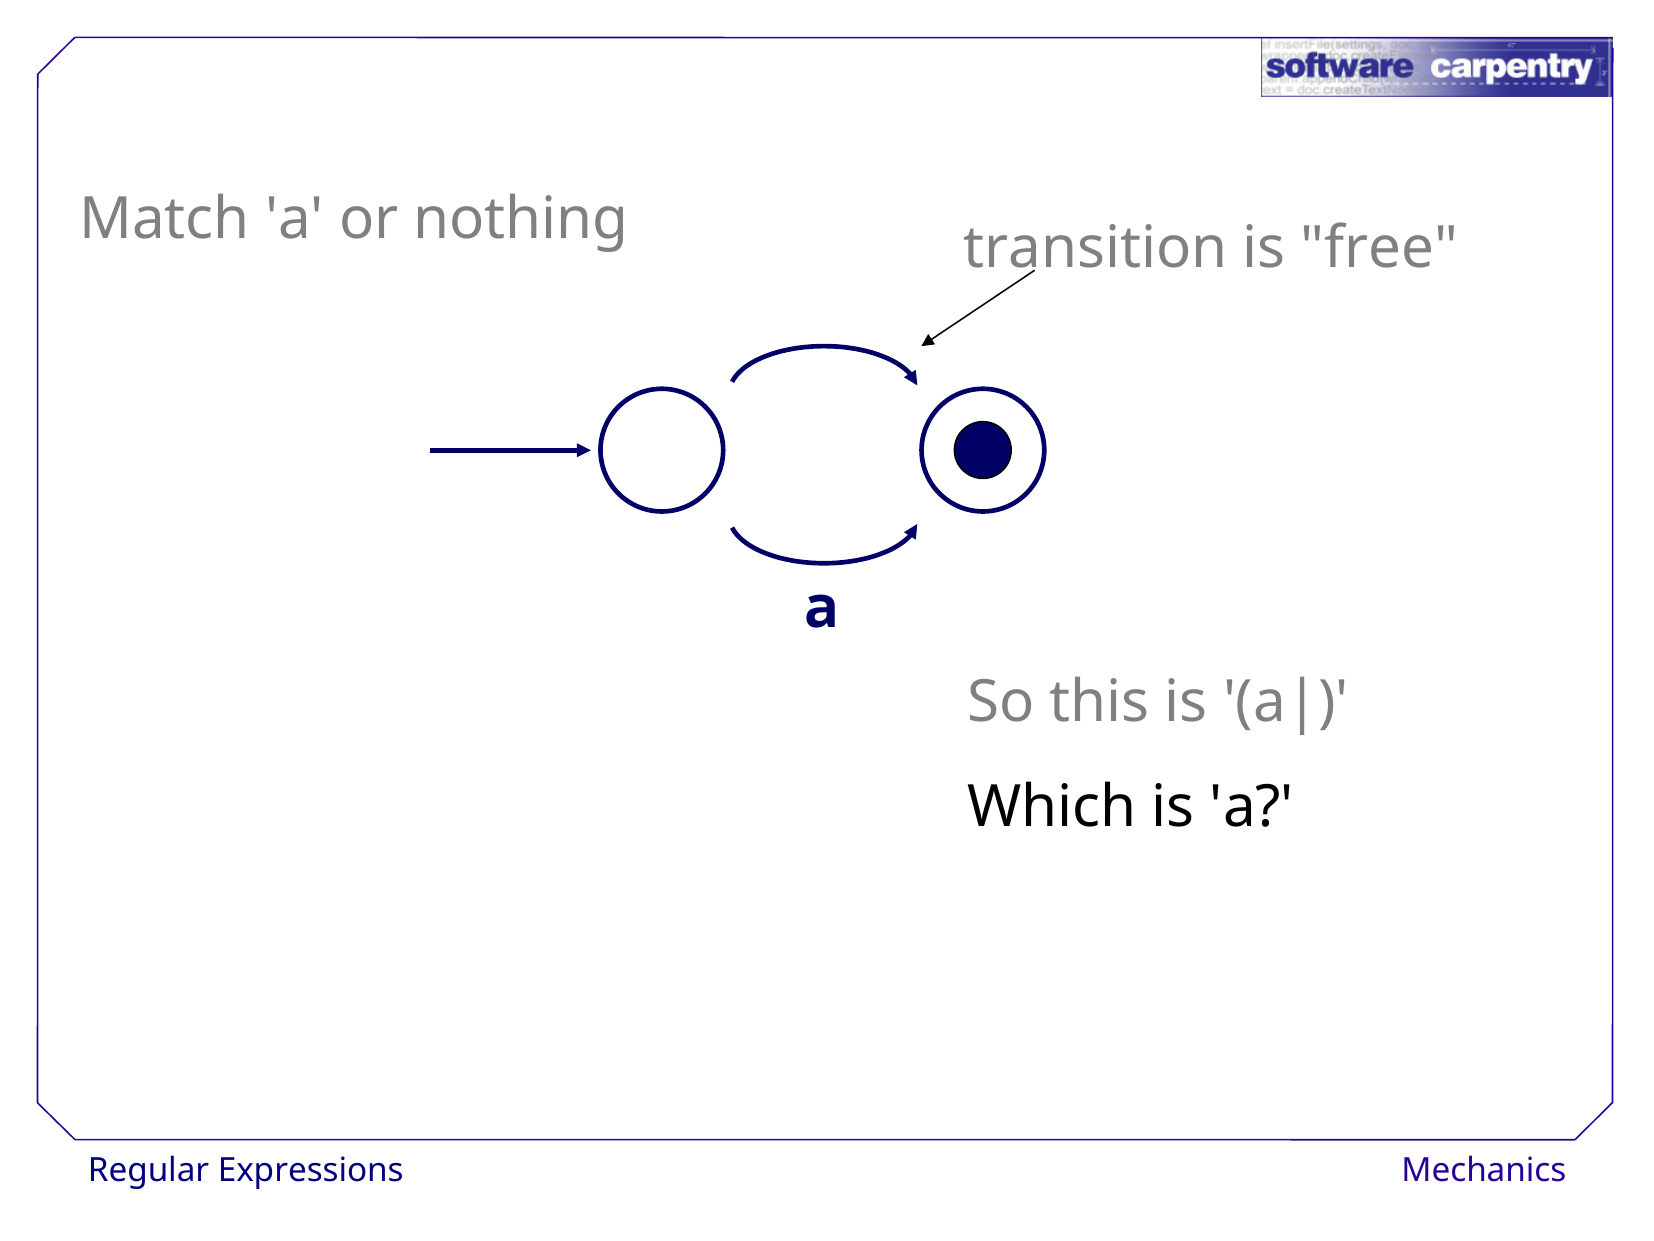

Match 'a' or nothing
transition is "free"
a
So this is '(a|)'
Which is 'a?'